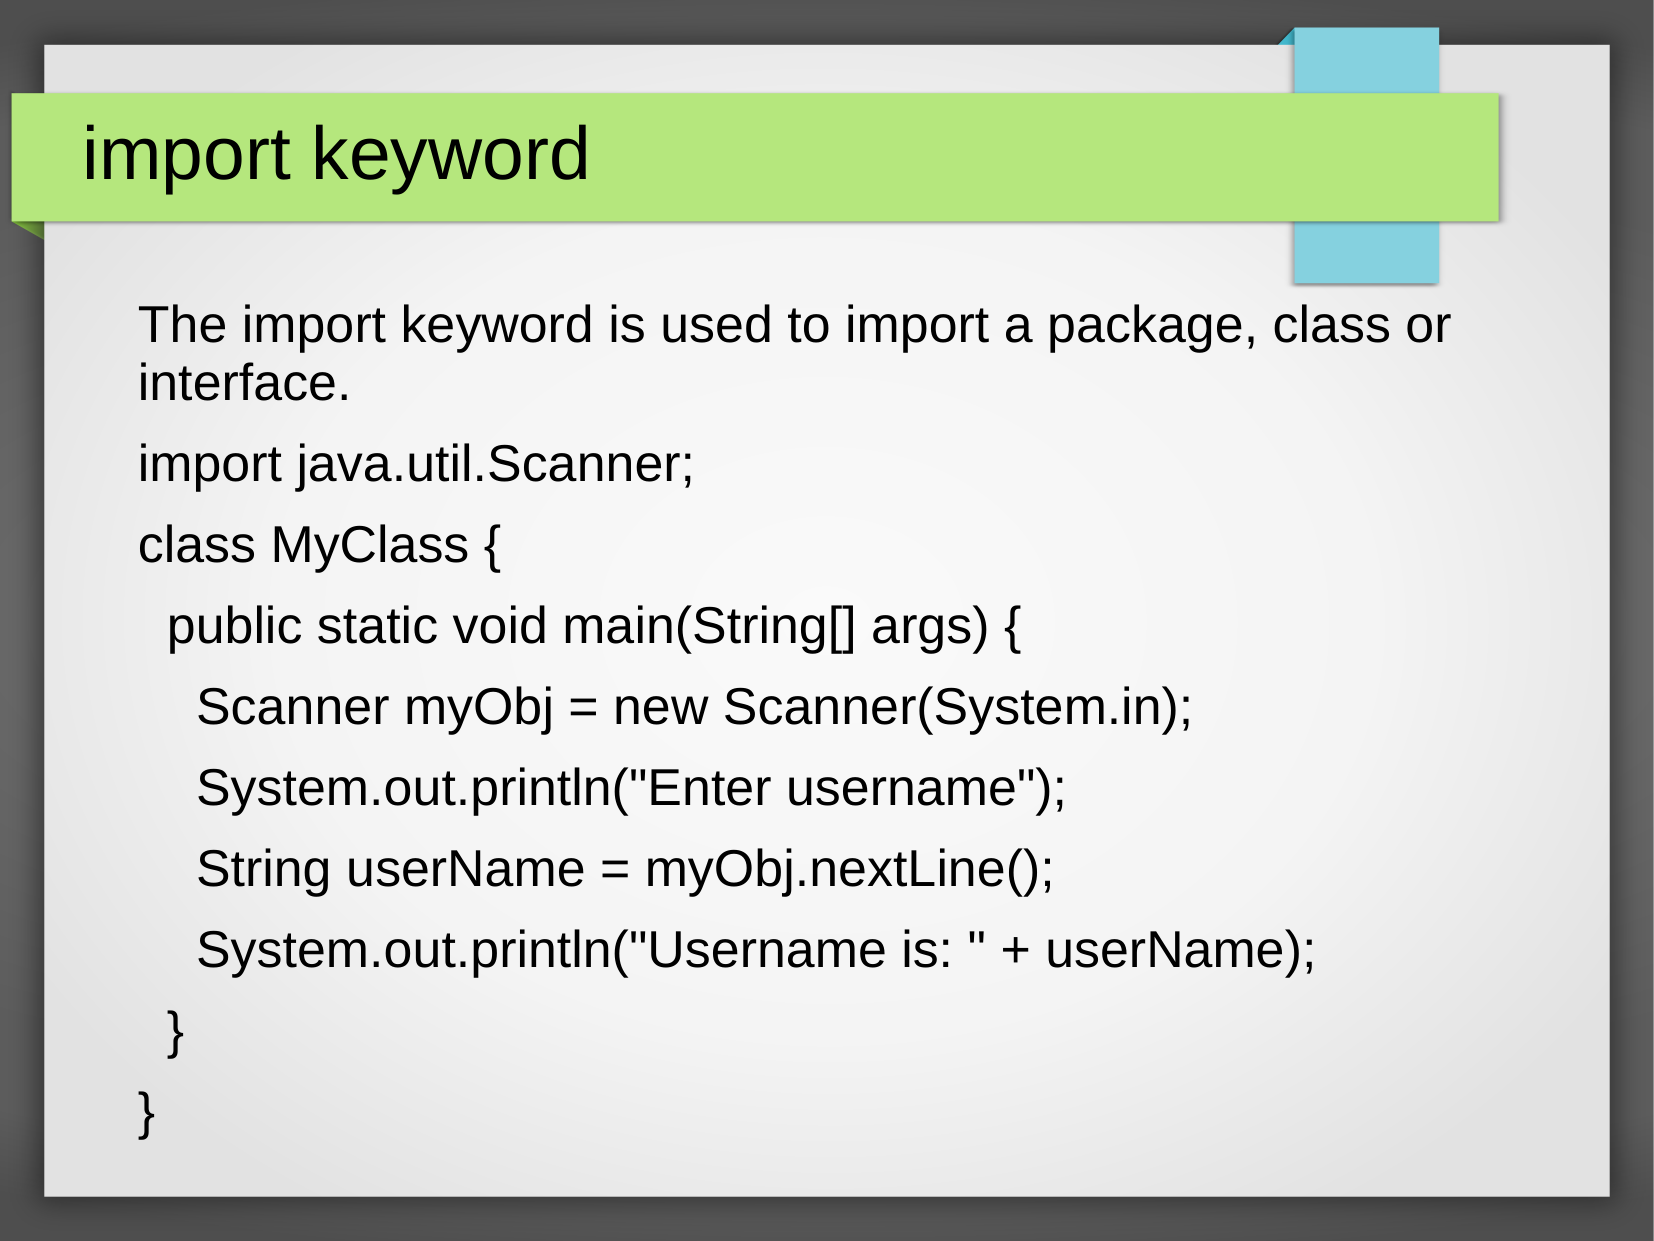

# import keyword
The import keyword is used to import a package, class or interface.
import java.util.Scanner;
class MyClass {
 public static void main(String[] args) {
 Scanner myObj = new Scanner(System.in);
 System.out.println("Enter username");
 String userName = myObj.nextLine();
 System.out.println("Username is: " + userName);
 }
}